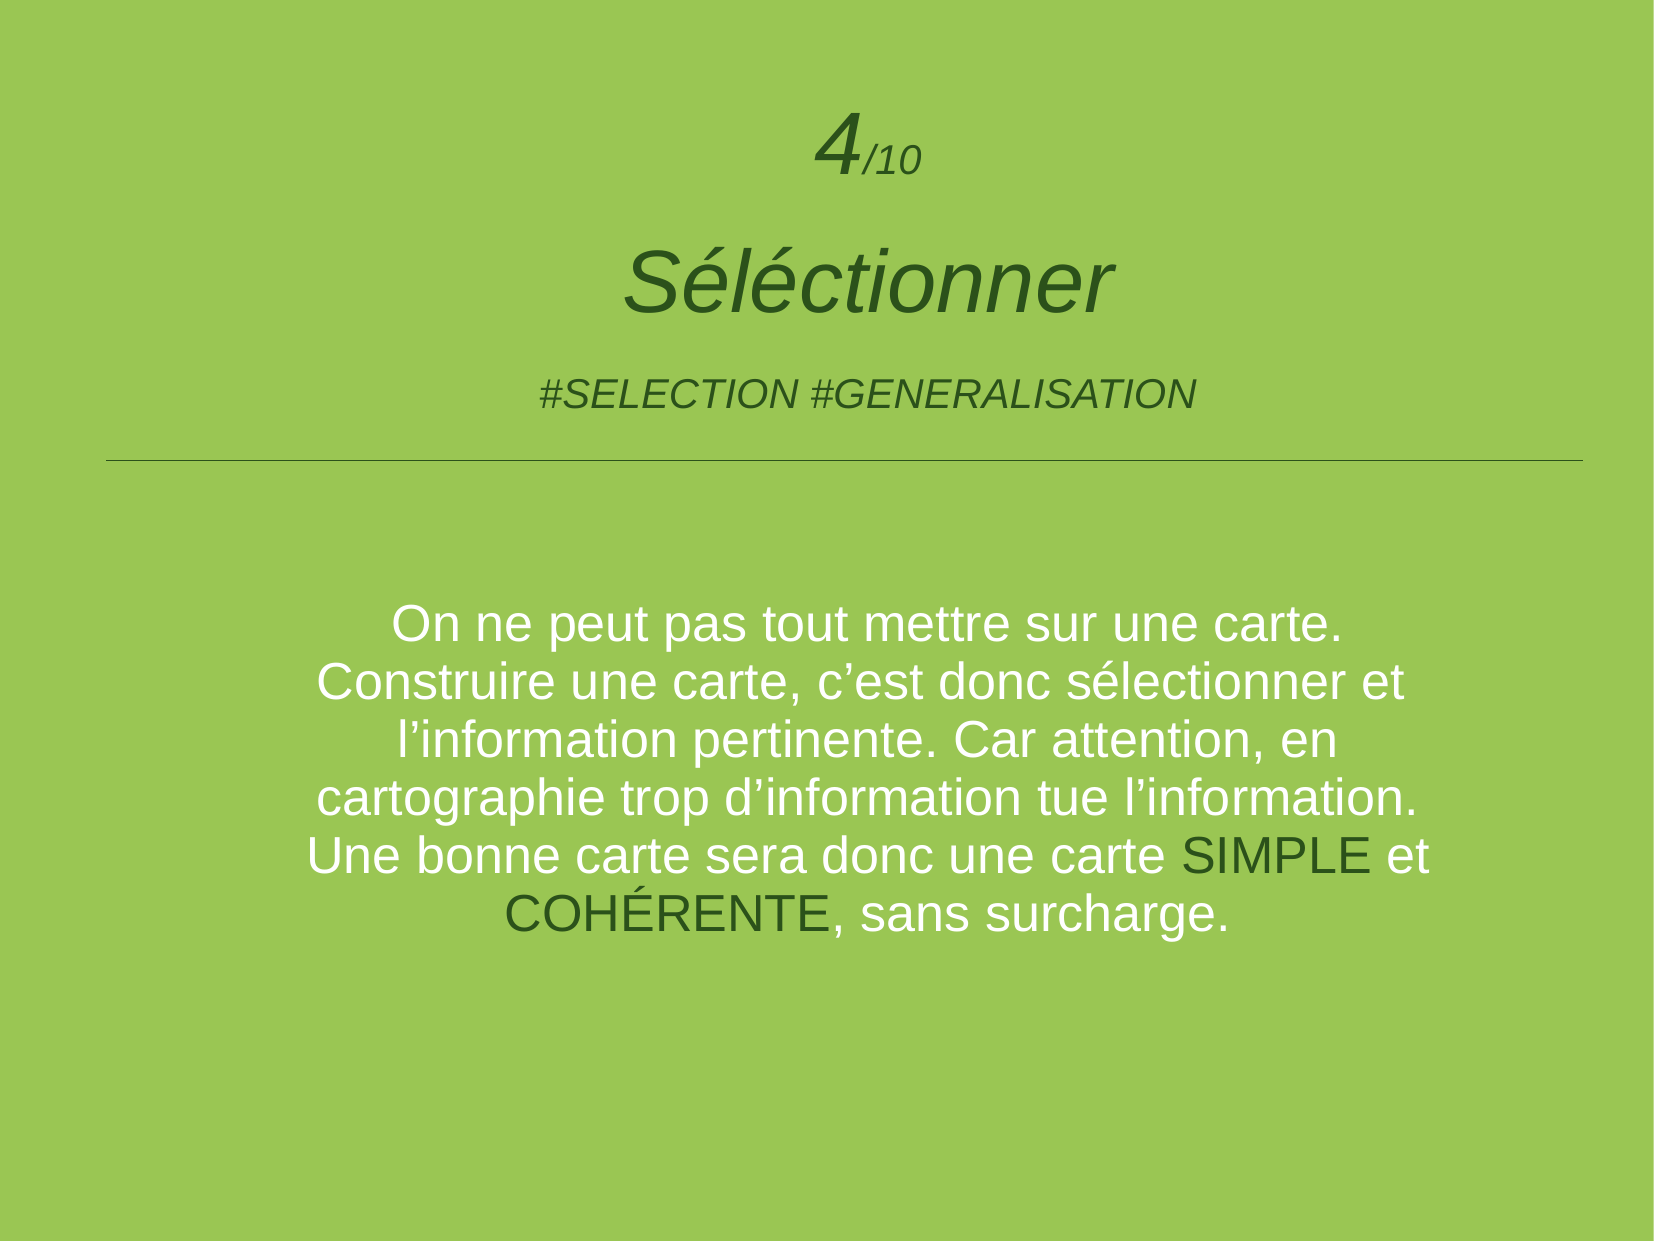

# 4/10
Séléctionner
#SELECTION #GENERALISATION
On ne peut pas tout mettre sur une carte. Construire une carte, c’est donc sélectionner et l’information pertinente. Car attention, en cartographie trop d’information tue l’information. Une bonne carte sera donc une carte SIMPLE et COHÉRENTE, sans surcharge.